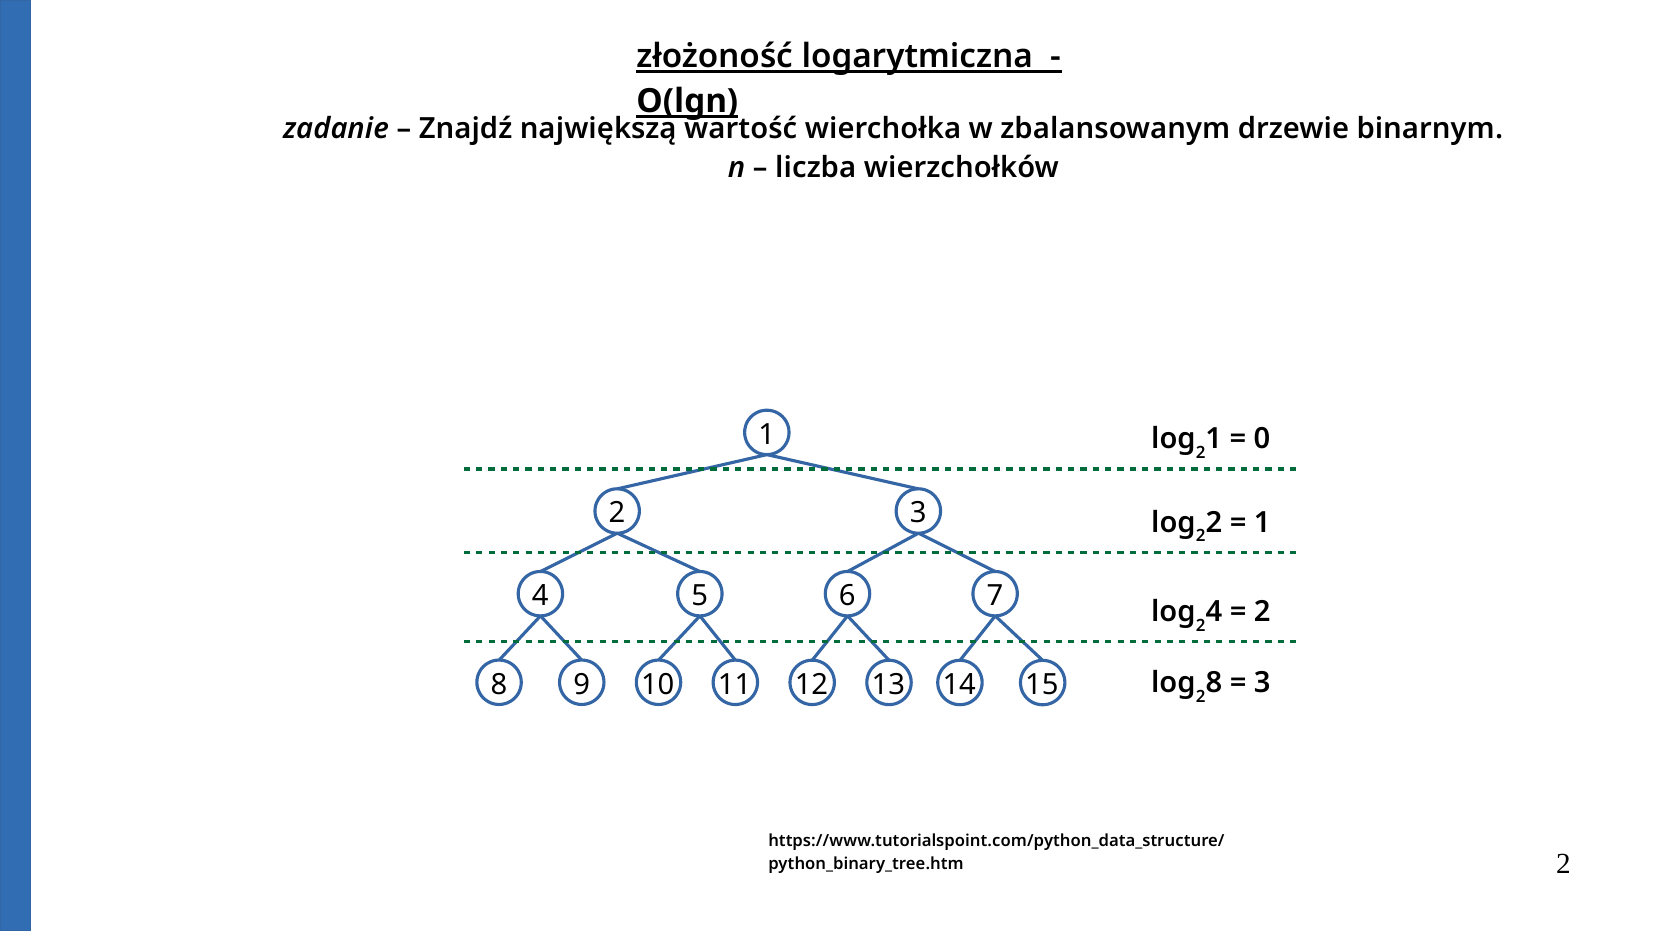

złożoność logarytmiczna - O(lgn)
zadanie – Znajdź największą wartość wierchołka w zbalansowanym drzewie binarnym.
n – liczba wierzchołków
1
log21 = 0
2
3
log22 = 1
4
5
6
7
log24 = 2
log28 = 3
8
9
10
11
12
13
14
15
https://www.tutorialspoint.com/python_data_structure/python_binary_tree.htm
2